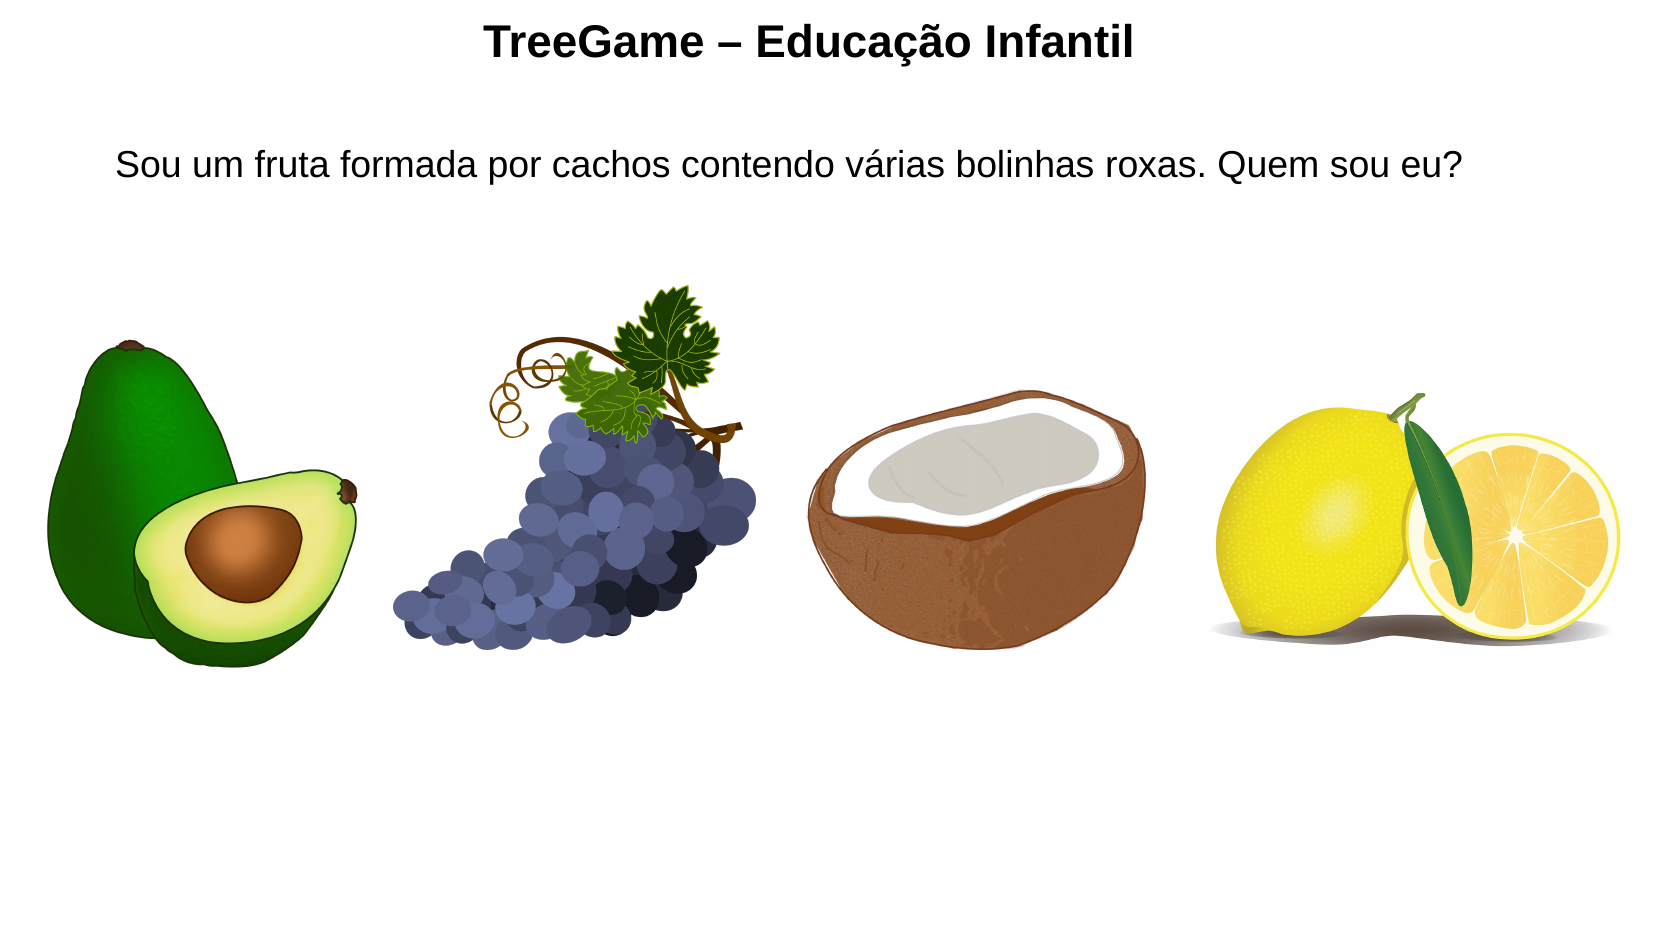

# TreeGame – Educação Infantil
Sou um fruta formada por cachos contendo várias bolinhas roxas. Quem sou eu?